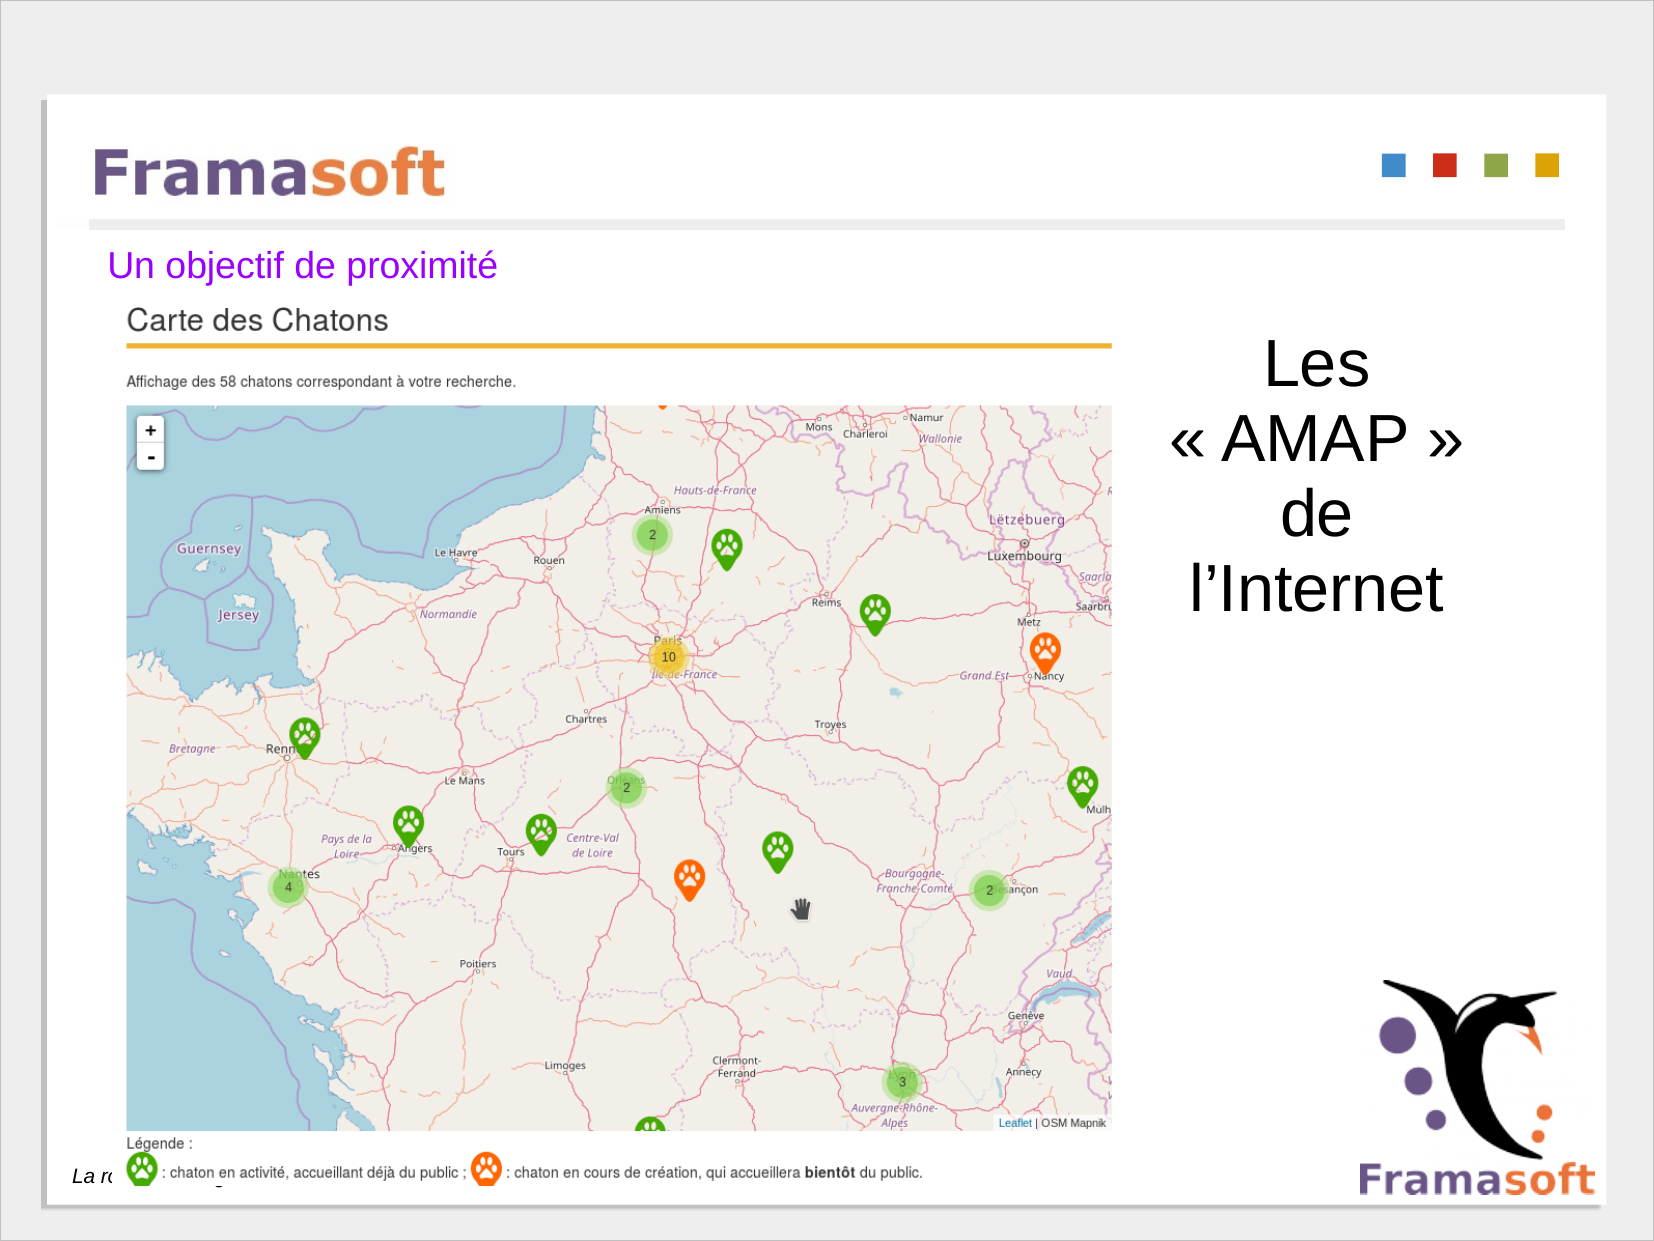

La route est longue mais la voie est libre…
Un objectif de proximité
Les
« AMAP »
de
l’Internet